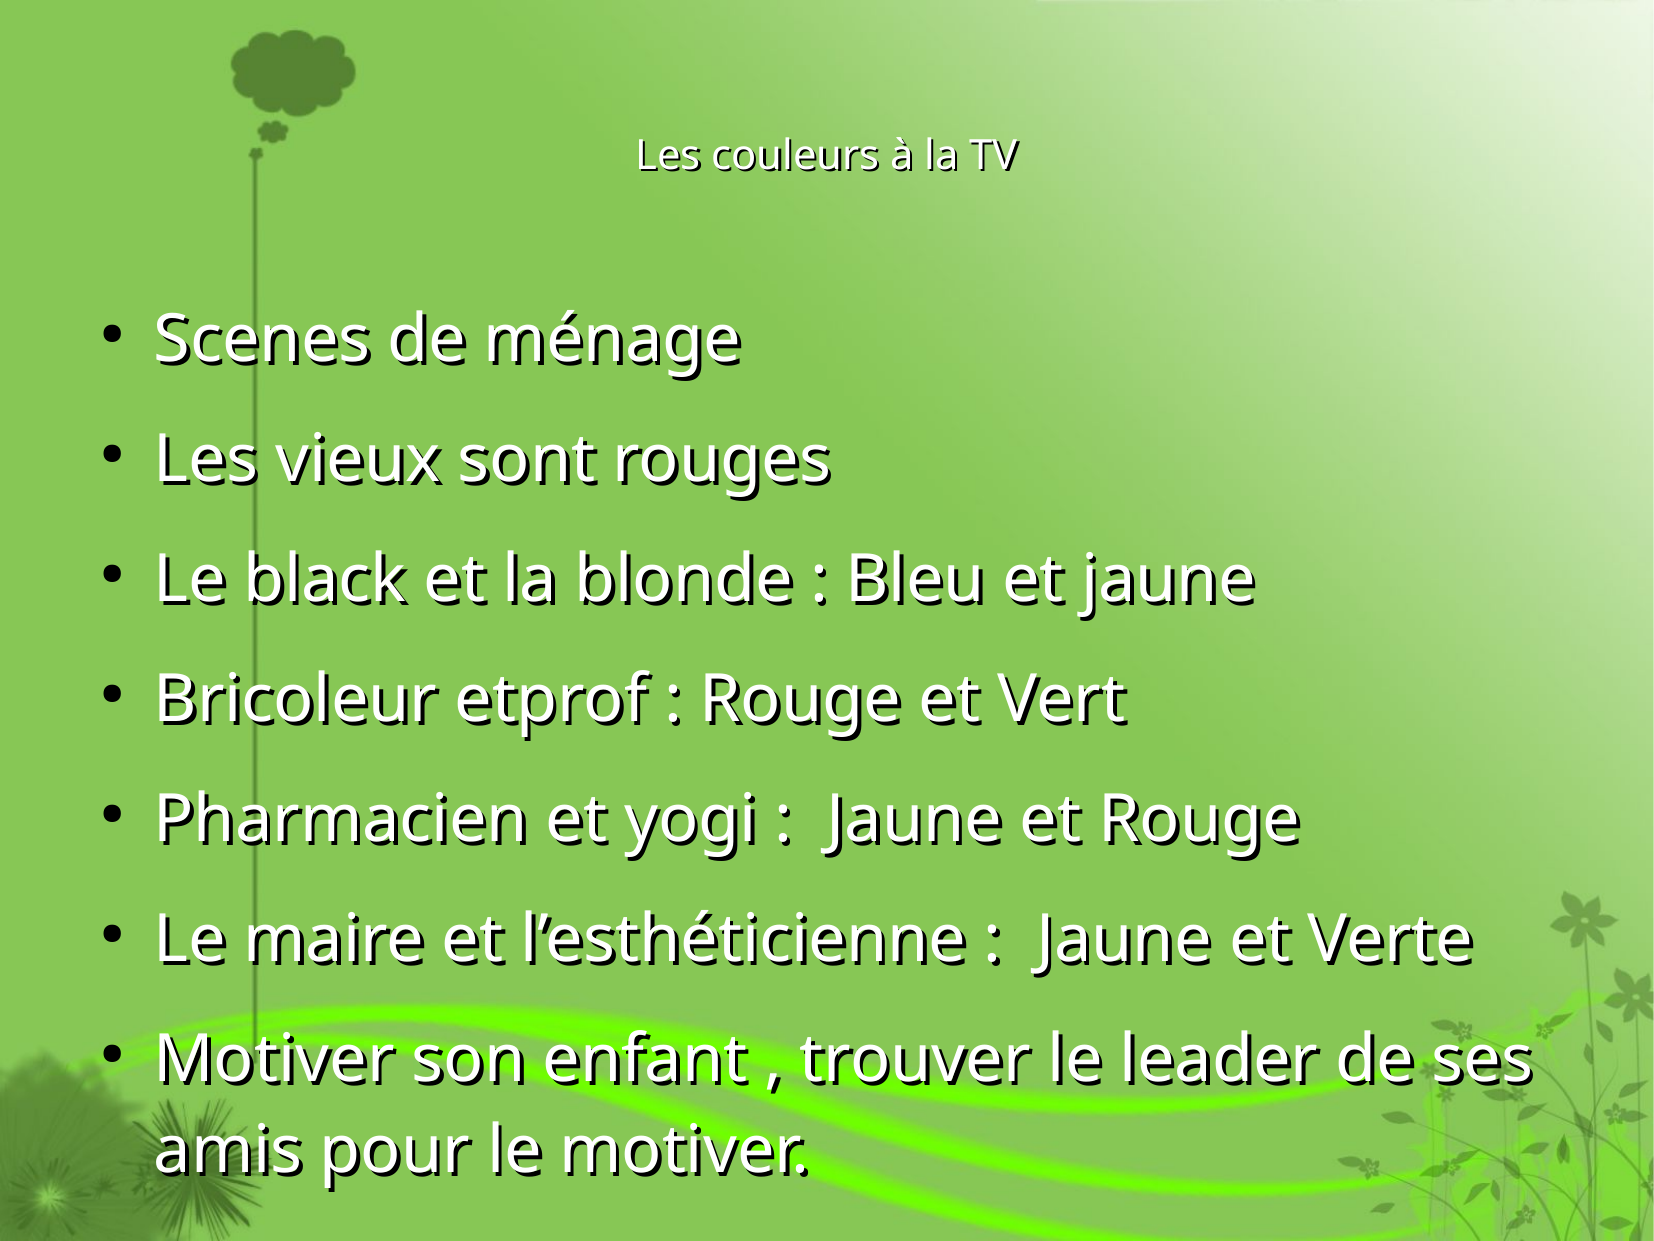

# Les couleurs à la TV
Scenes de ménage
Les vieux sont rouges
Le black et la blonde : Bleu et jaune
Bricoleur etprof : Rouge et Vert
Pharmacien et yogi : Jaune et Rouge
Le maire et l’esthéticienne : Jaune et Verte
Motiver son enfant , trouver le leader de ses amis pour le motiver.